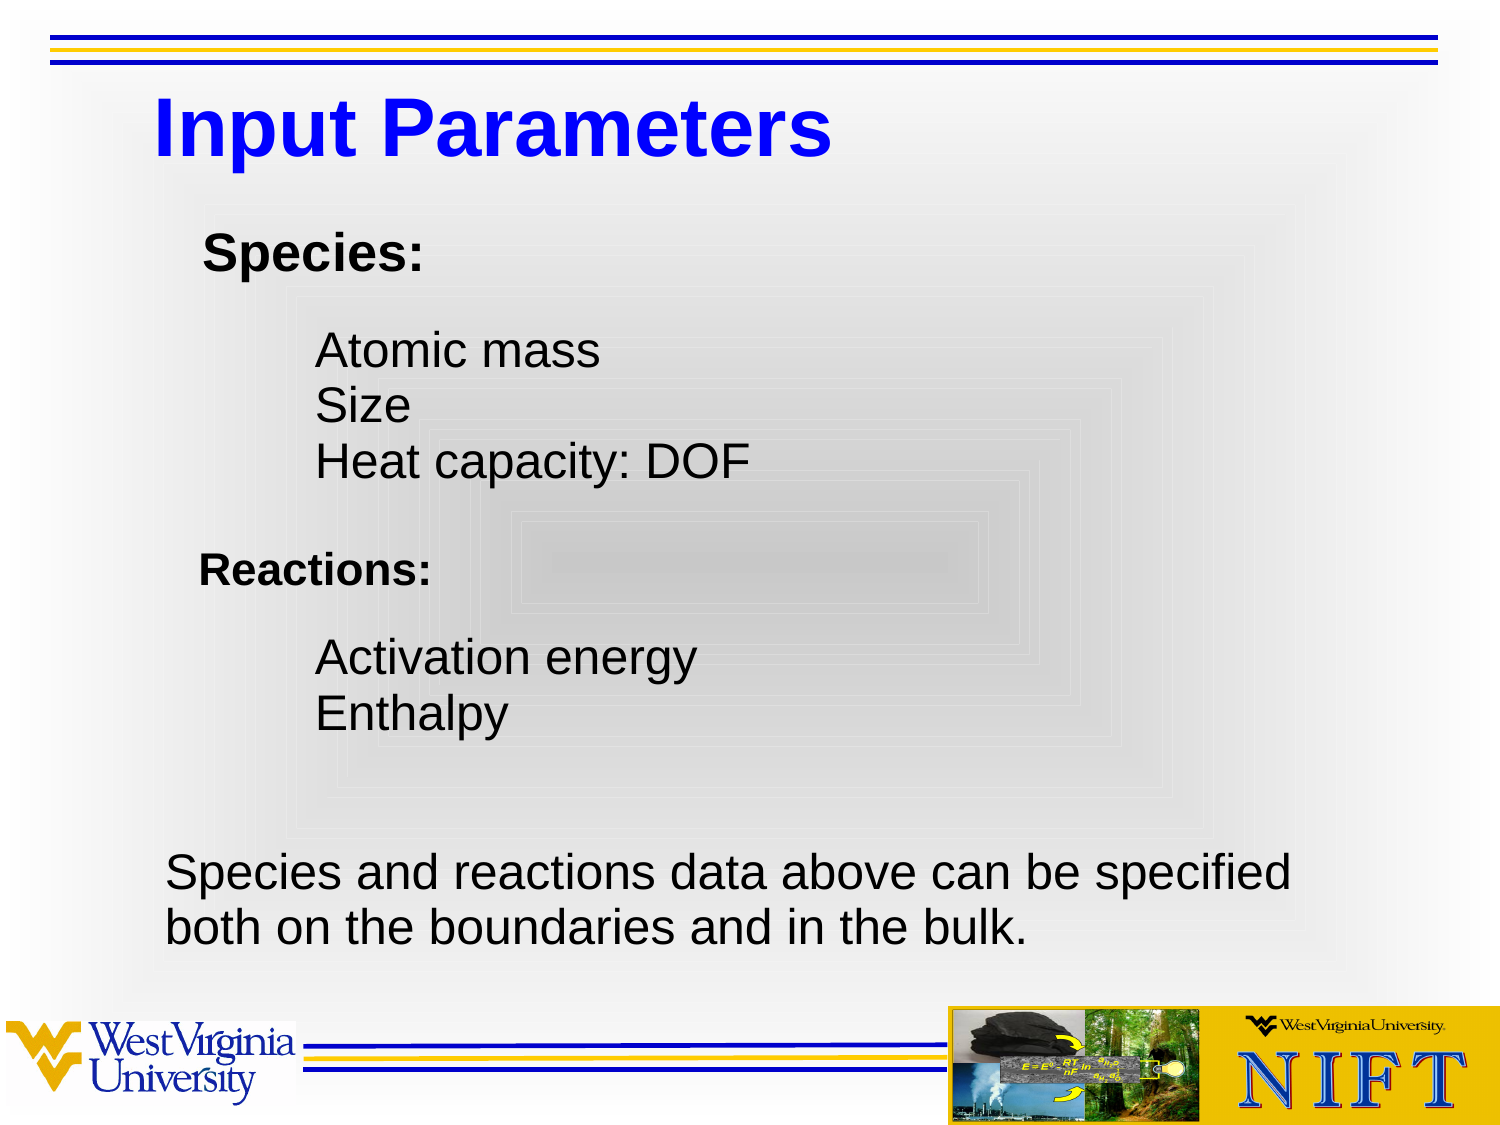

Input Parameters
Species:
Atomic mass
Size
Heat capacity: DOF
Reactions:
Activation energy
Enthalpy
Species and reactions data above can be specified both on the boundaries and in the bulk.